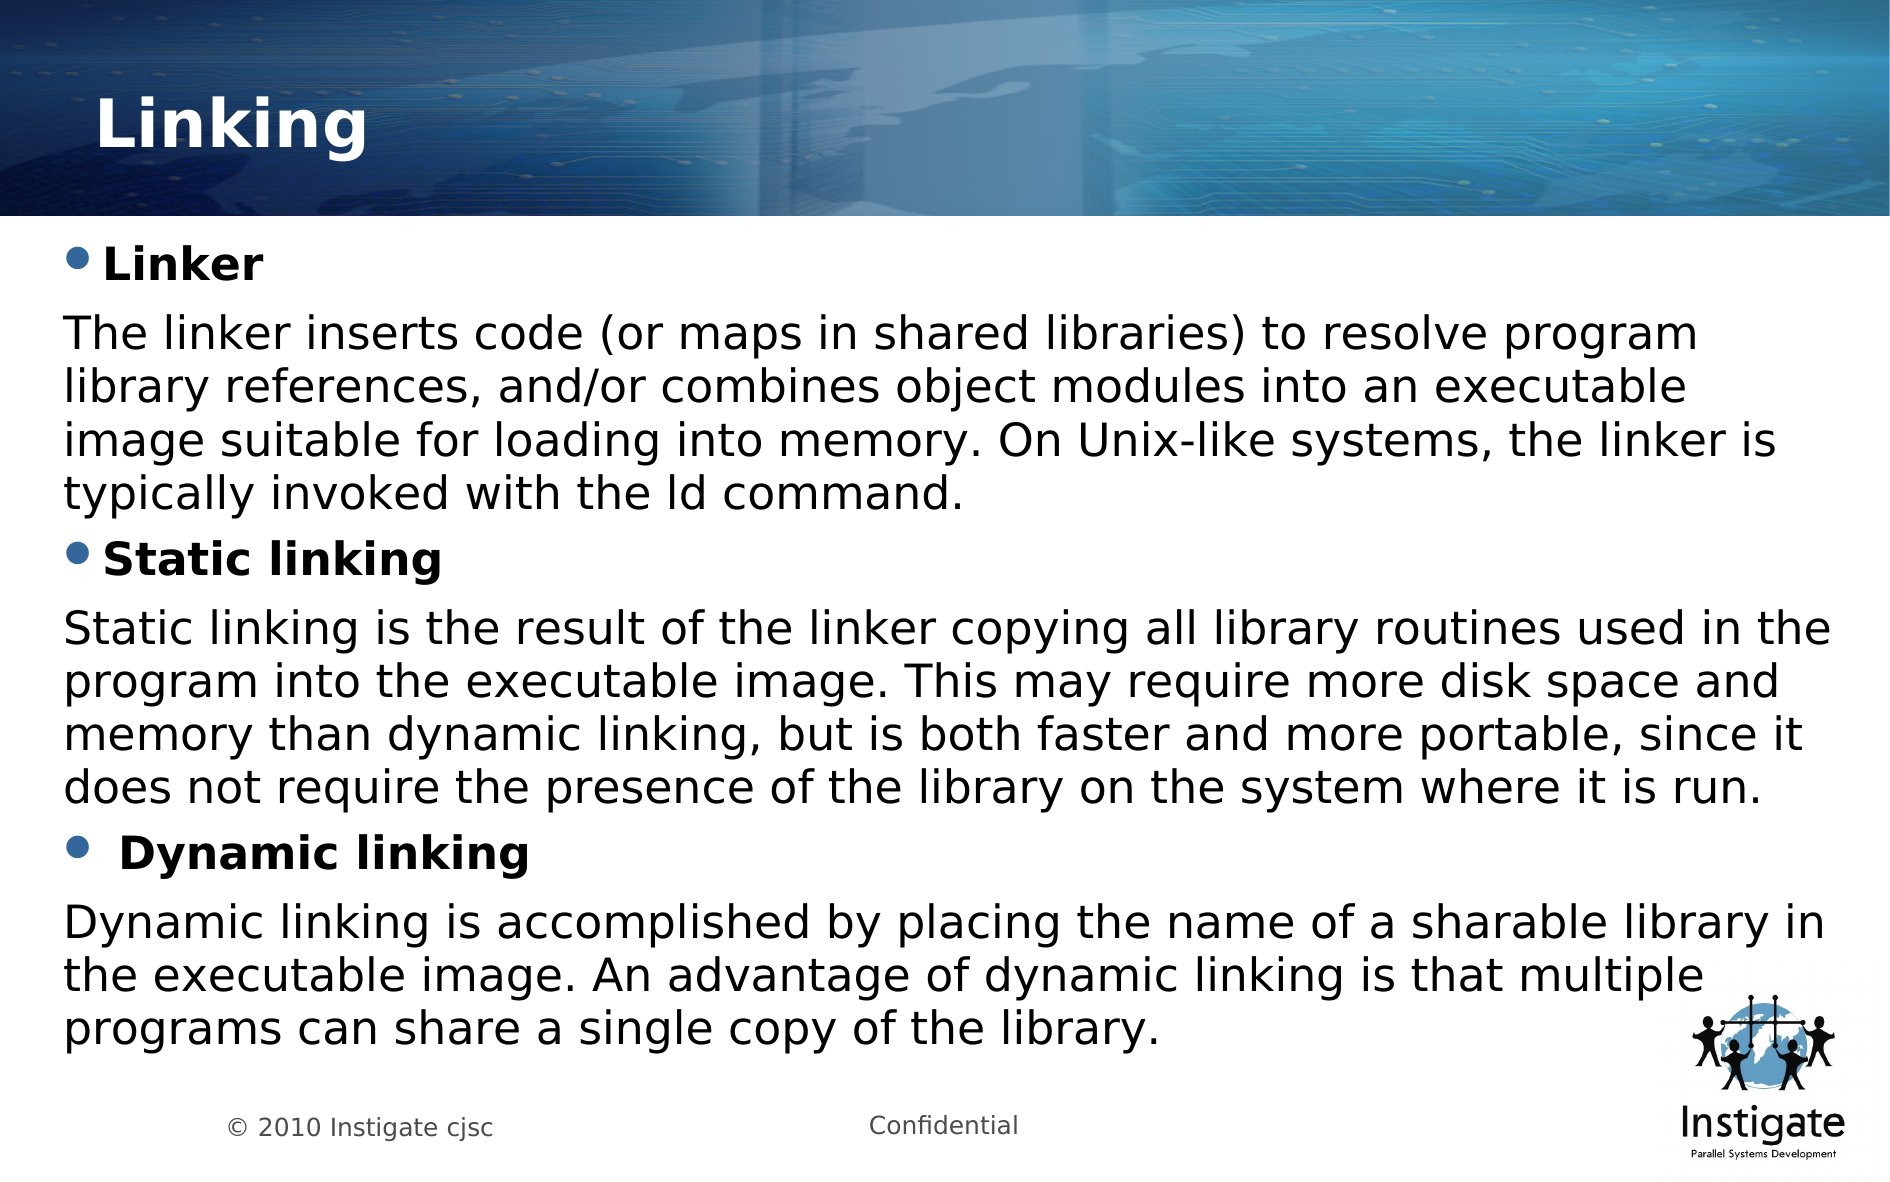

# Linking
Linker
The linker inserts code (or maps in shared libraries) to resolve program library references, and/or combines object modules into an executable image suitable for loading into memory. On Unix-like systems, the linker is typically invoked with the ld command.
Static linking
Static linking is the result of the linker copying all library routines used in the program into the executable image. This may require more disk space and memory than dynamic linking, but is both faster and more portable, since it does not require the presence of the library on the system where it is run.
Dynamic linking
Dynamic linking is accomplished by placing the name of a sharable library in the executable image. An advantage of dynamic linking is that multiple programs can share a single copy of the library.